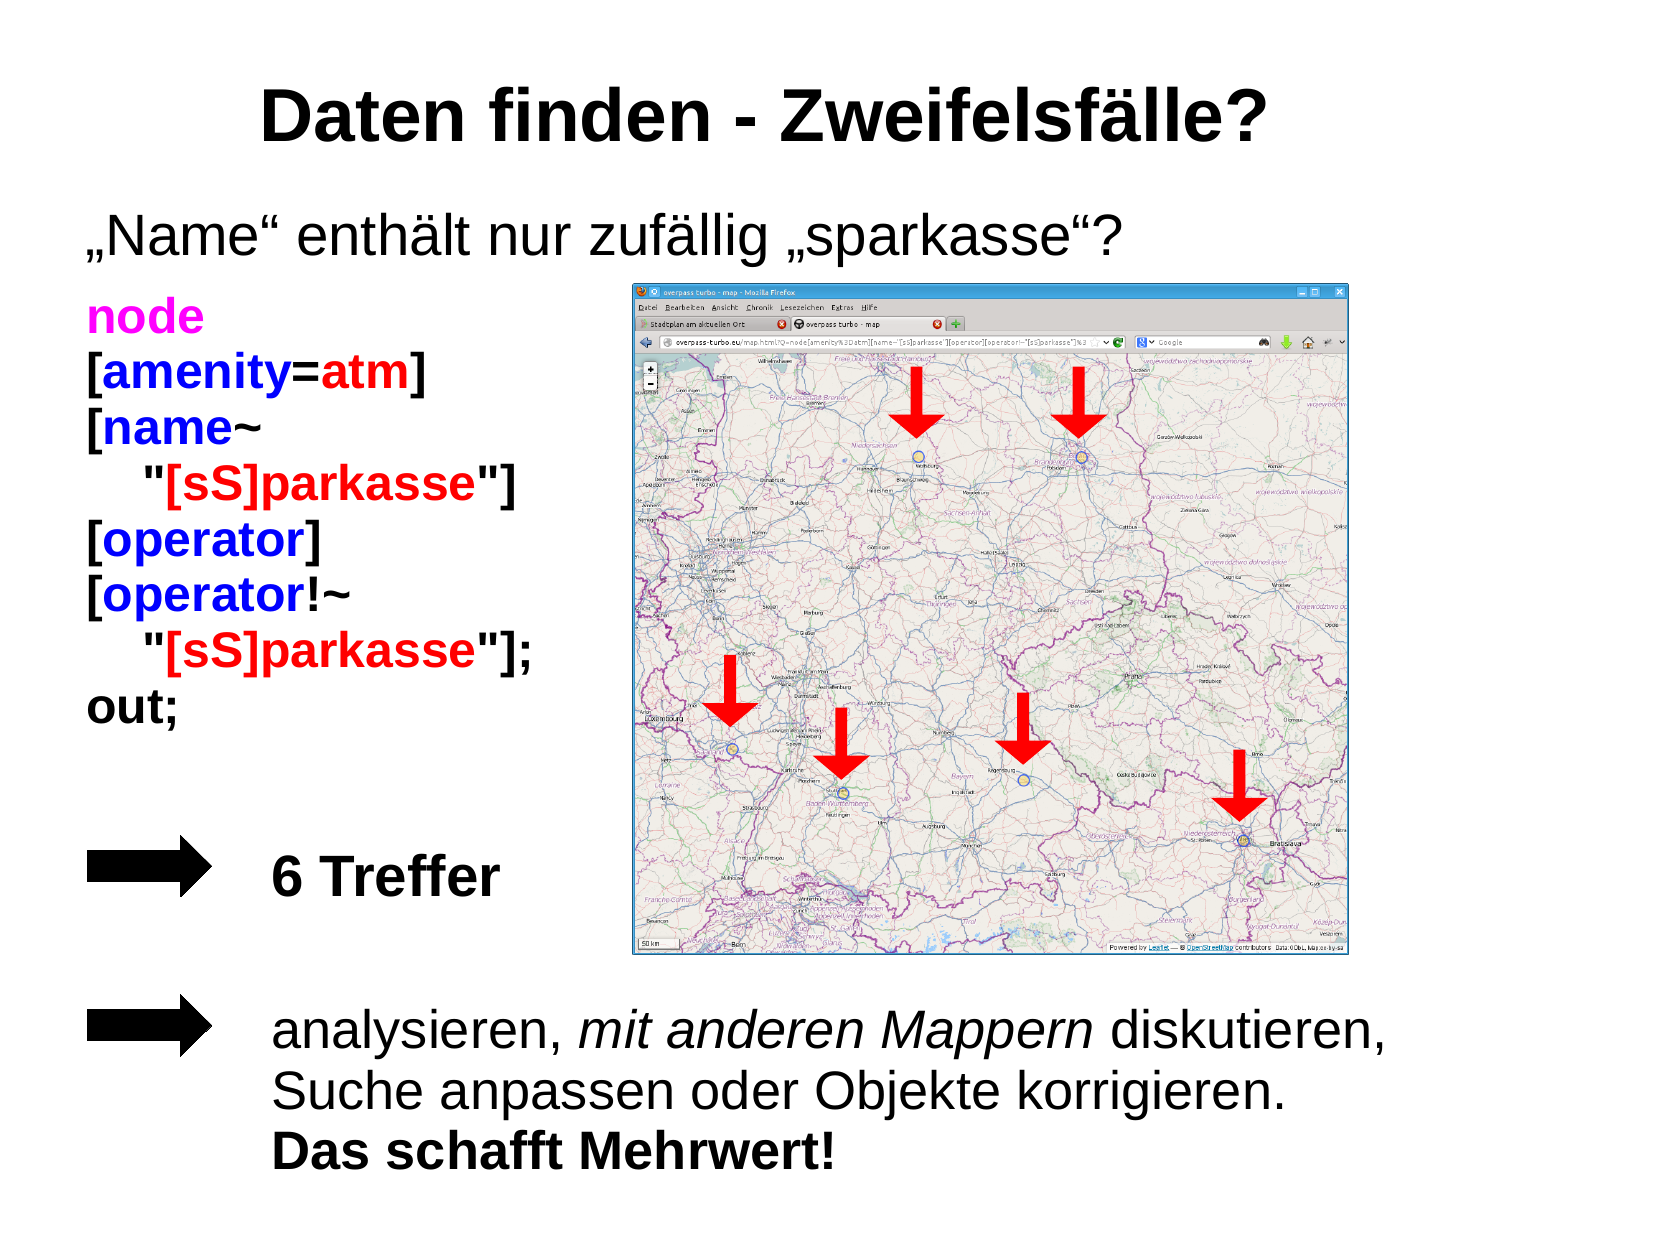

Daten finden - Zweifelsfälle?
„Name“ enthält nur zufällig „sparkasse“?
node
[amenity=atm]
[name~
 "[sS]parkasse"]
[operator]
[operator!~
 "[sS]parkasse"];
out;
6 Treffer
analysieren, mit anderen Mappern diskutieren,
Suche anpassen oder Objekte korrigieren.
Das schafft Mehrwert!